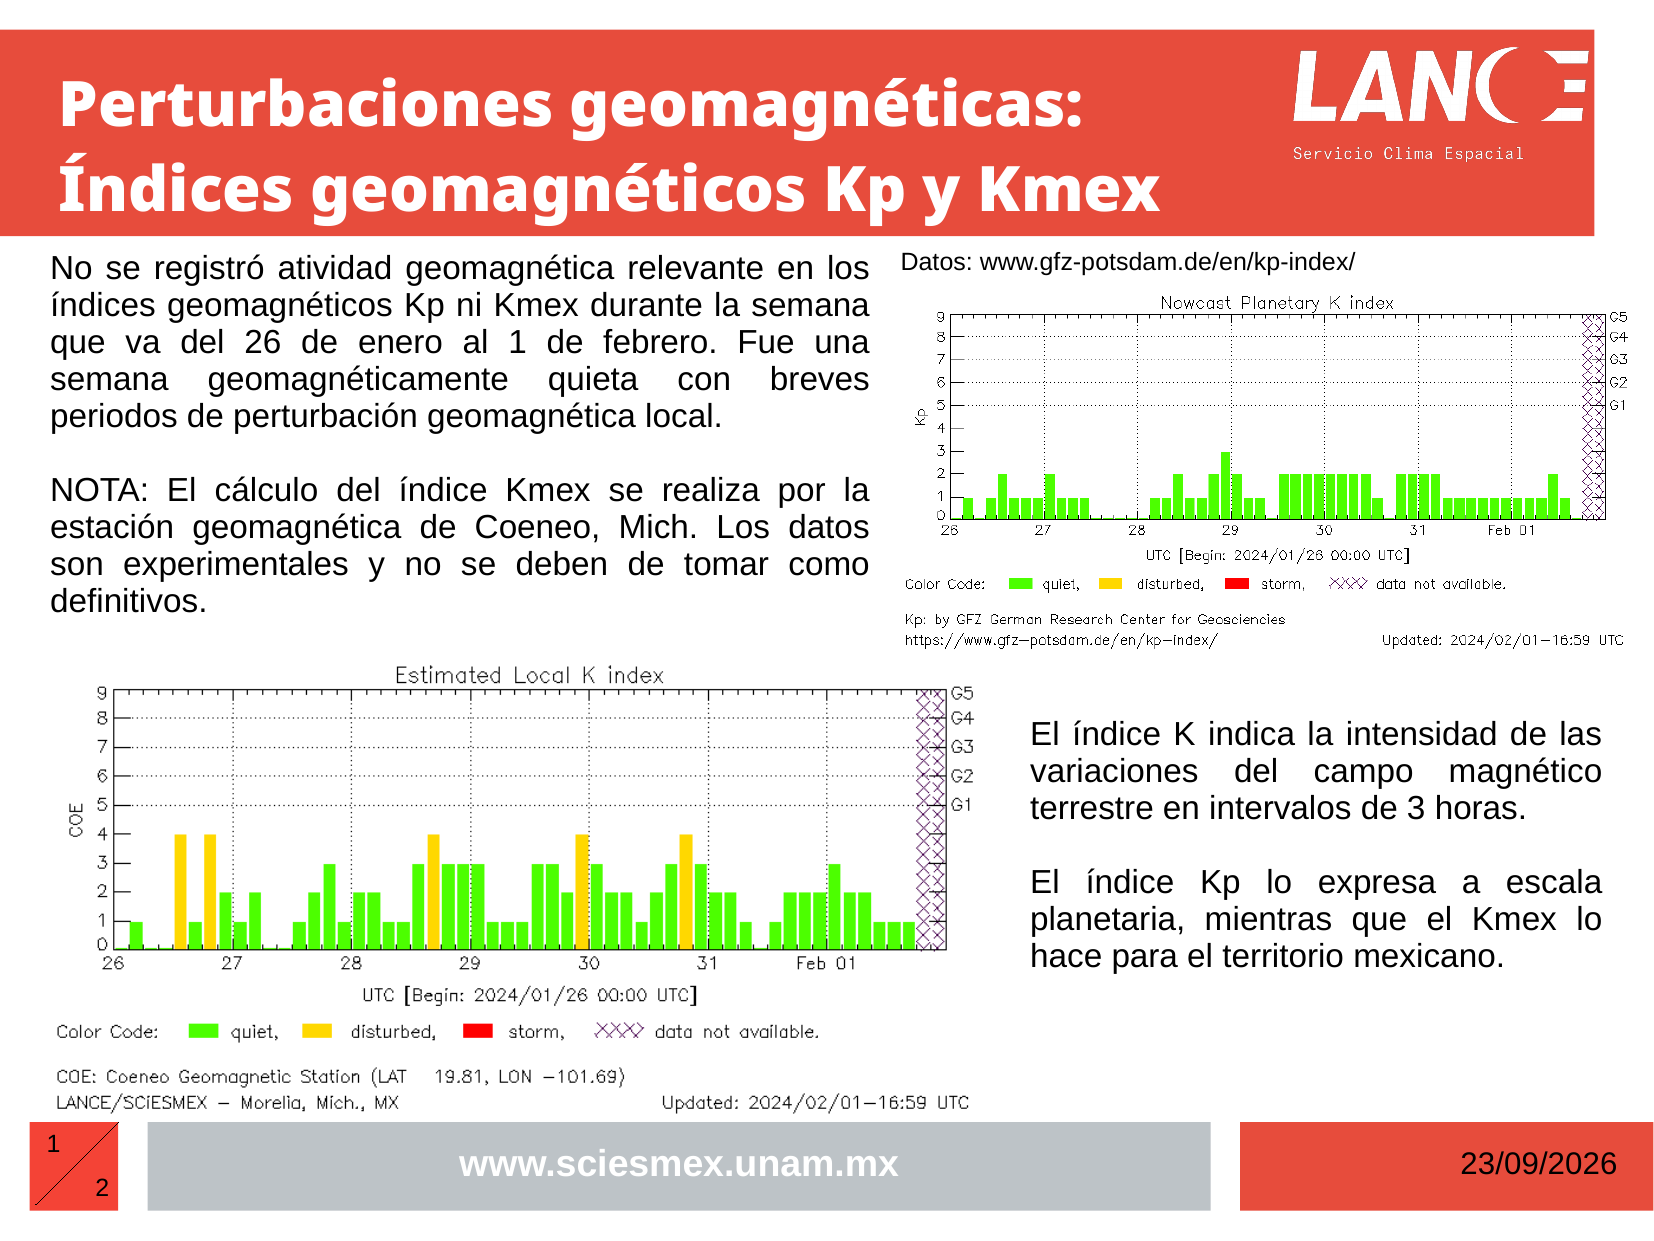

# Perturbaciones geomagnéticas: Índices geomagnéticos Kp y Kmex
Datos: www.gfz-potsdam.de/en/kp-index/
No se registró atividad geomagnética relevante en los índices geomagnéticos Kp ni Kmex durante la semana que va del 26 de enero al 1 de febrero. Fue una semana geomagnéticamente quieta con breves periodos de perturbación geomagnética local.
NOTA: El cálculo del índice Kmex se realiza por la estación geomagnética de Coeneo, Mich. Los datos son experimentales y no se deben de tomar como definitivos.
El índice K indica la intensidad de las variaciones del campo magnético terrestre en intervalos de 3 horas.
El índice Kp lo expresa a escala planetaria, mientras que el Kmex lo hace para el territorio mexicano.
www.sciesmex.unam.mx
2